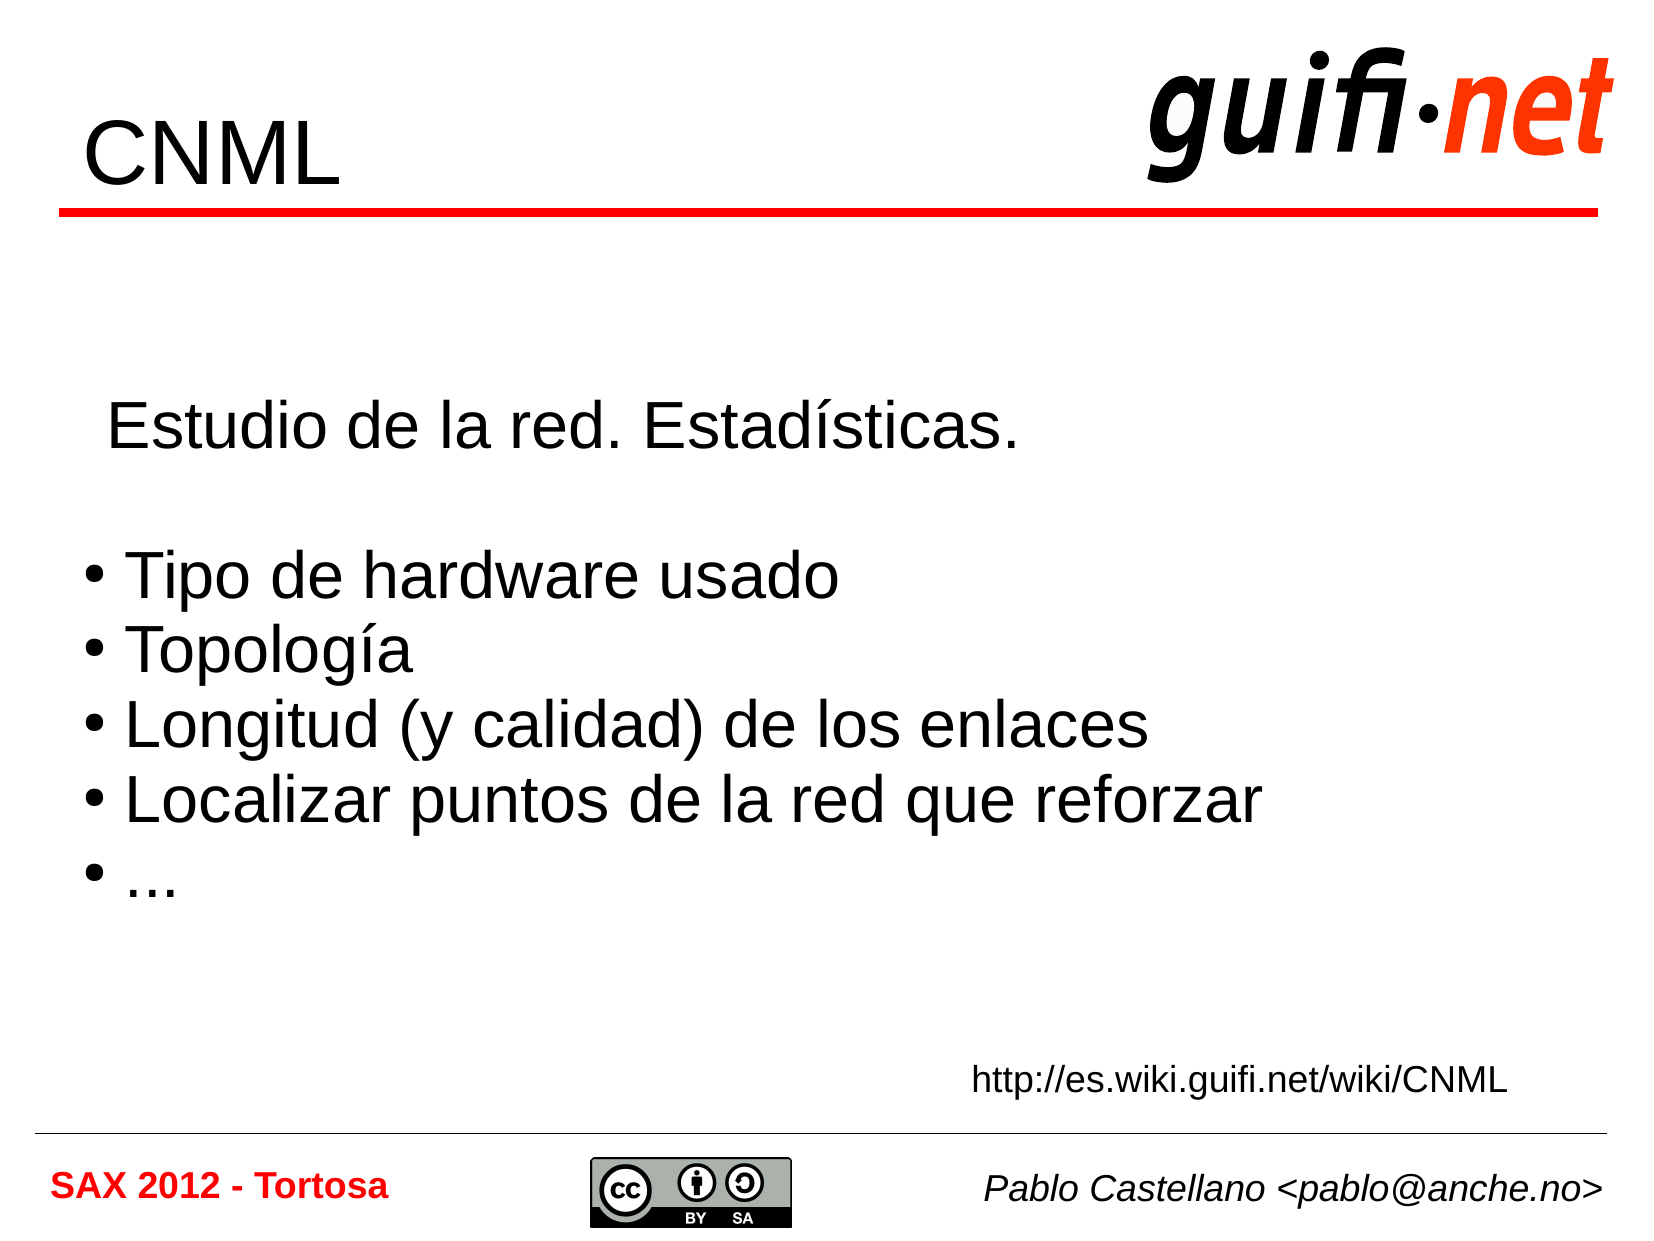

# CNML
Estudio de la red. Estadísticas.
 Tipo de hardware usado
 Topología
 Longitud (y calidad) de los enlaces
 Localizar puntos de la red que reforzar
 ...
http://es.wiki.guifi.net/wiki/CNML
SAX 2012 - Tortosa
Pablo Castellano <pablo@anche.no>